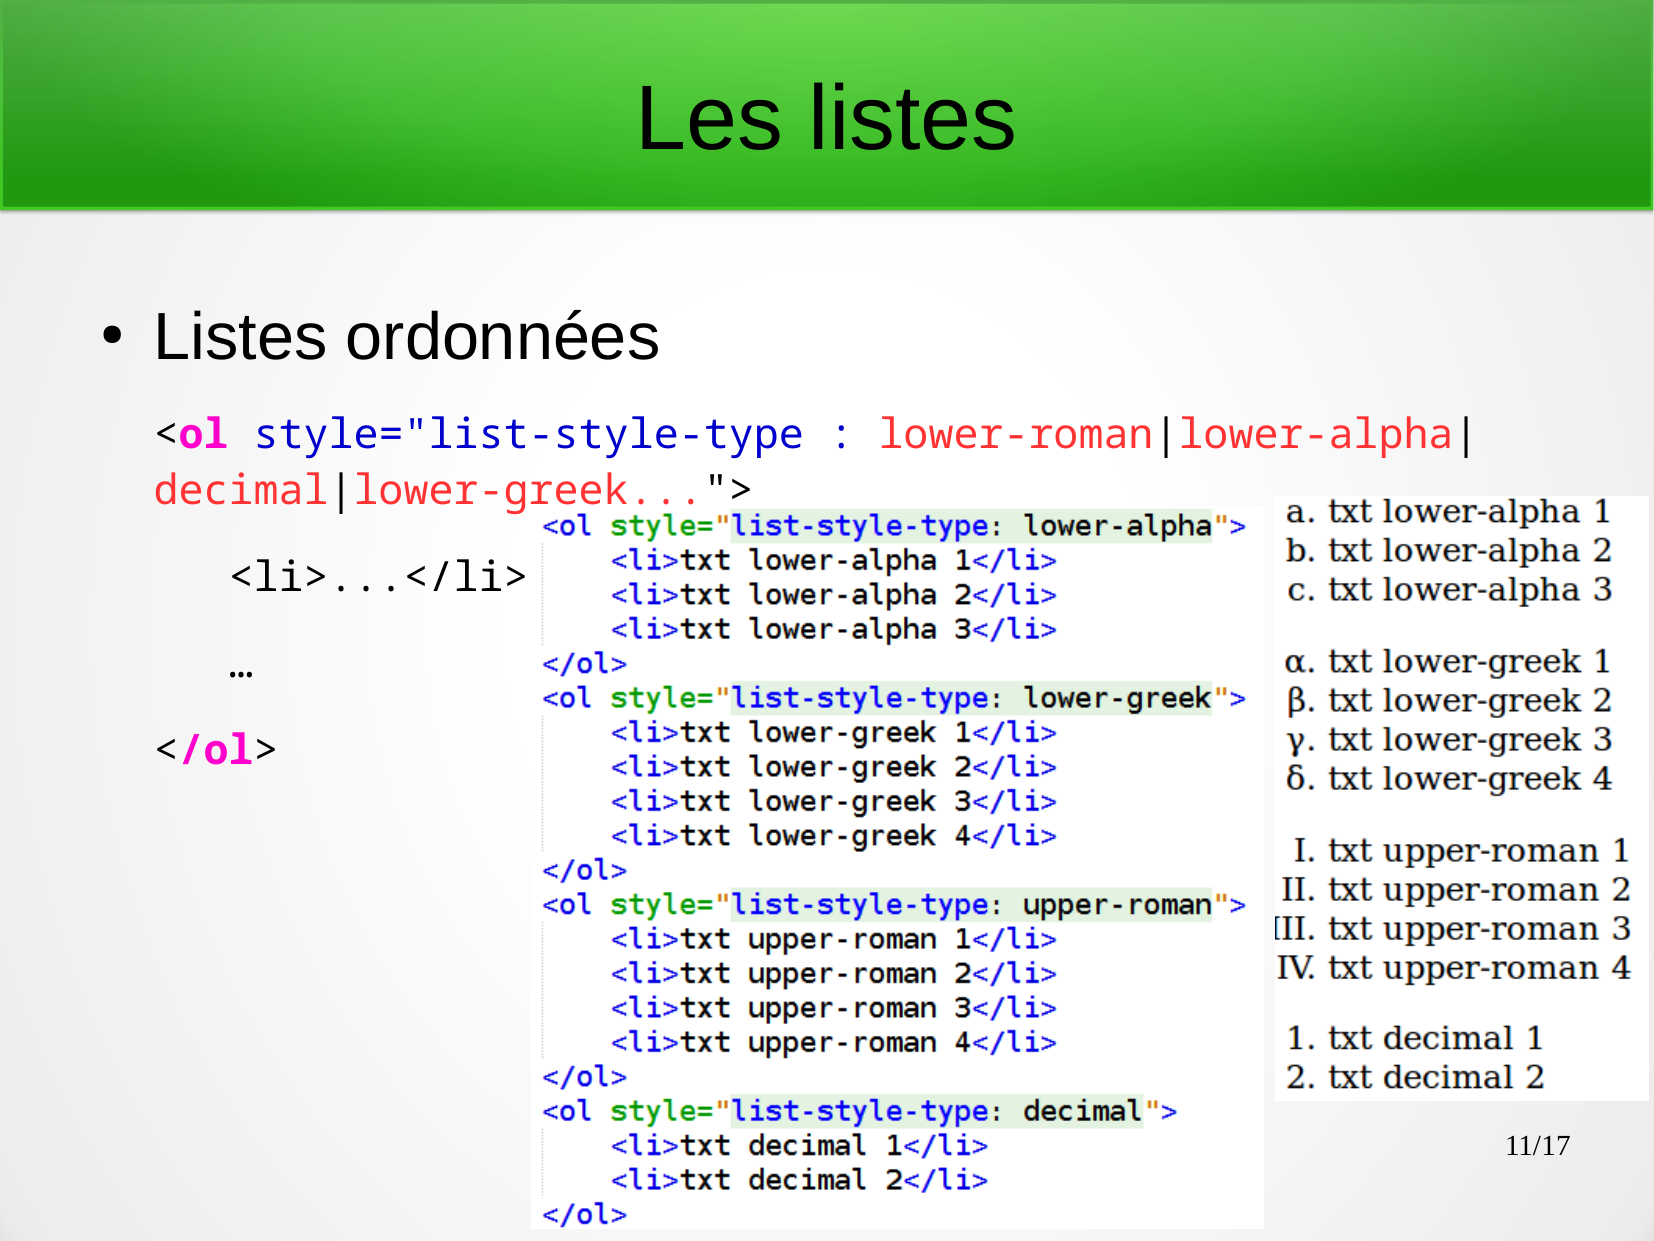

# Les listes
Listes ordonnées
<ol style="list-style-type : lower-roman|lower-alpha|decimal|lower-greek...">
 <li>...</li>
 …
</ol>
11